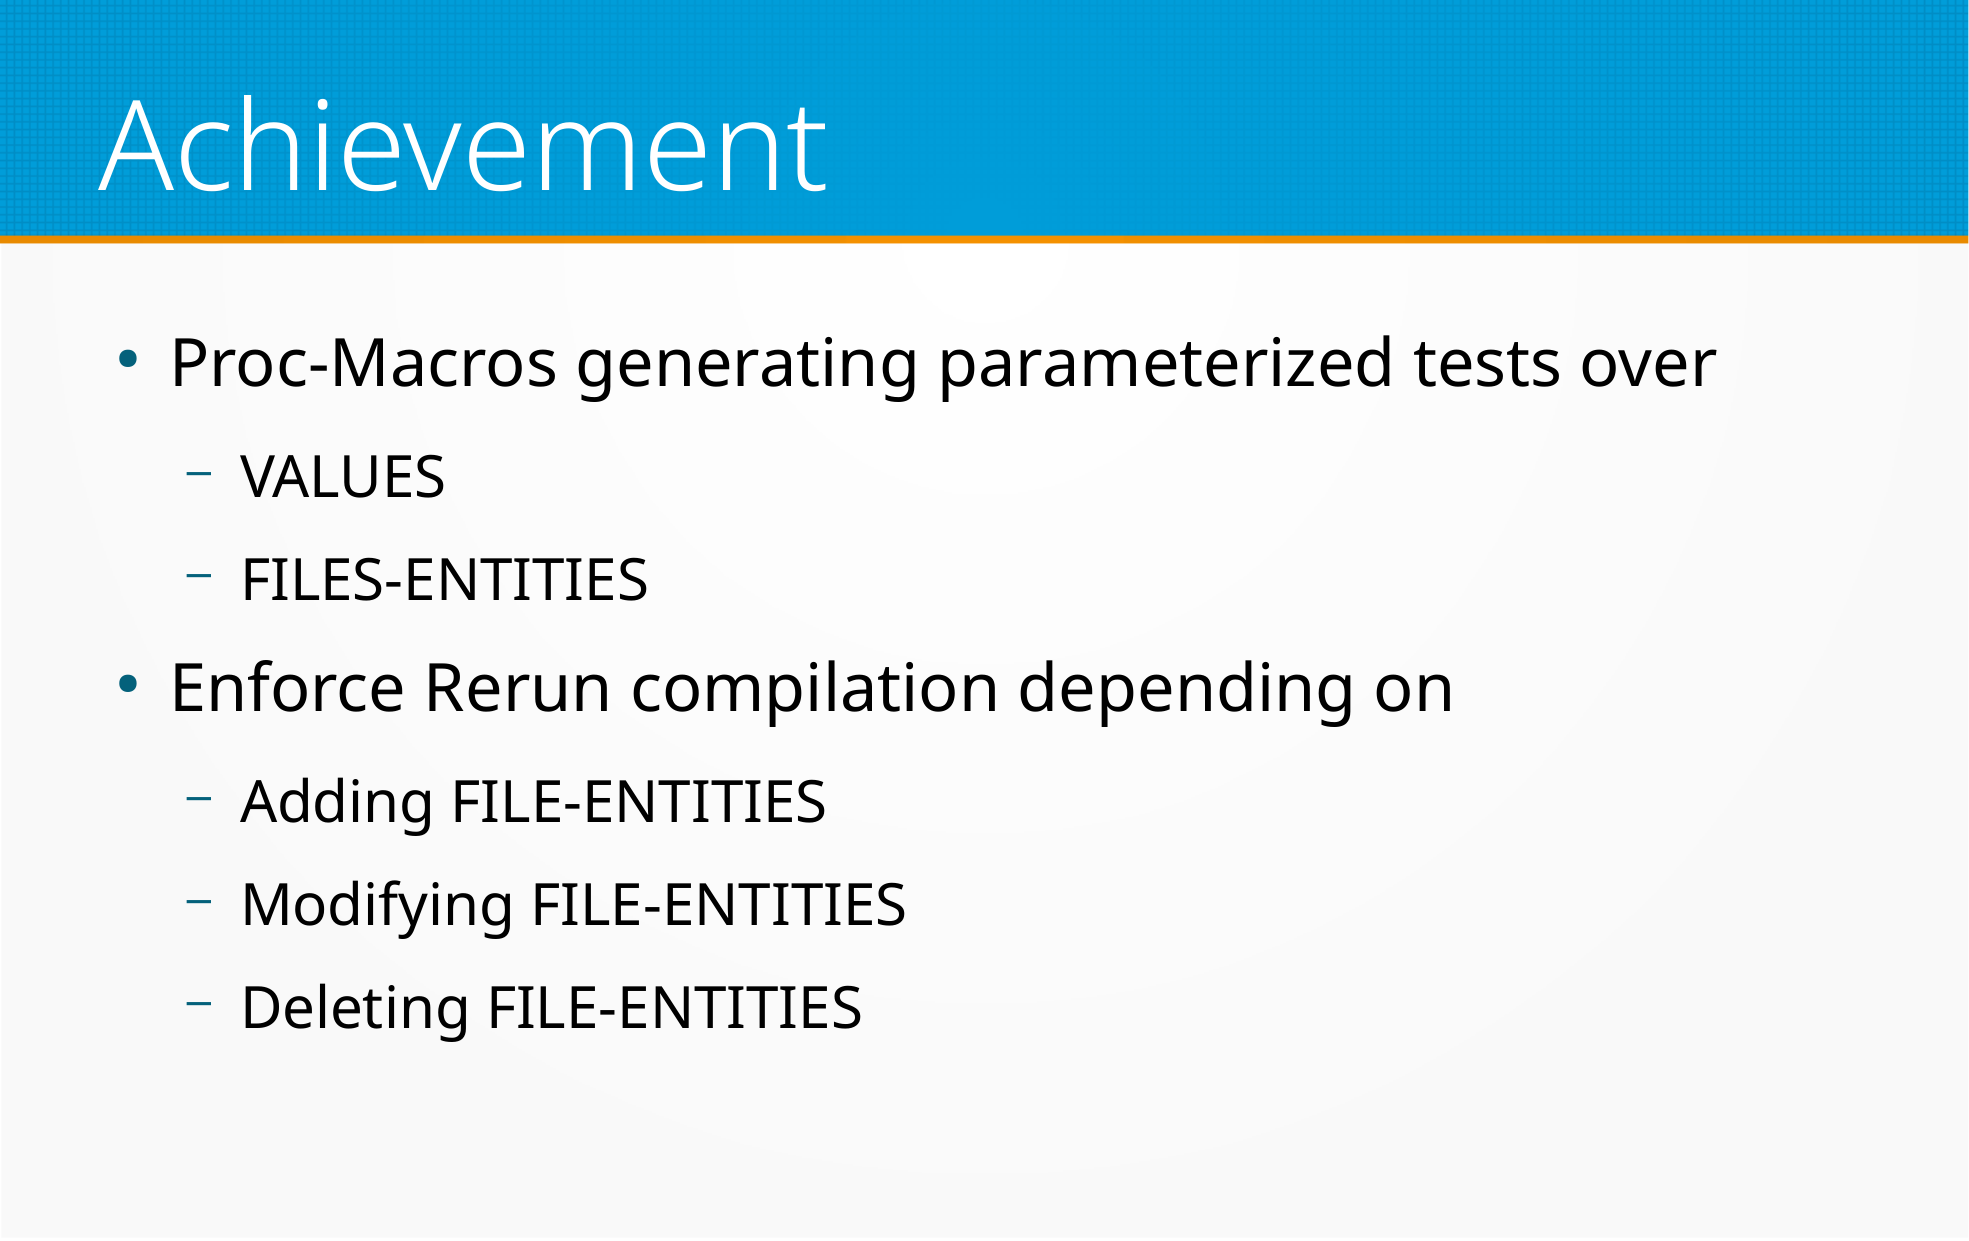

# Achievement
Proc-Macros generating parameterized tests over
VALUES
FILES-ENTITIES
Enforce Rerun compilation depending on
Adding FILE-ENTITIES
Modifying FILE-ENTITIES
Deleting FILE-ENTITIES